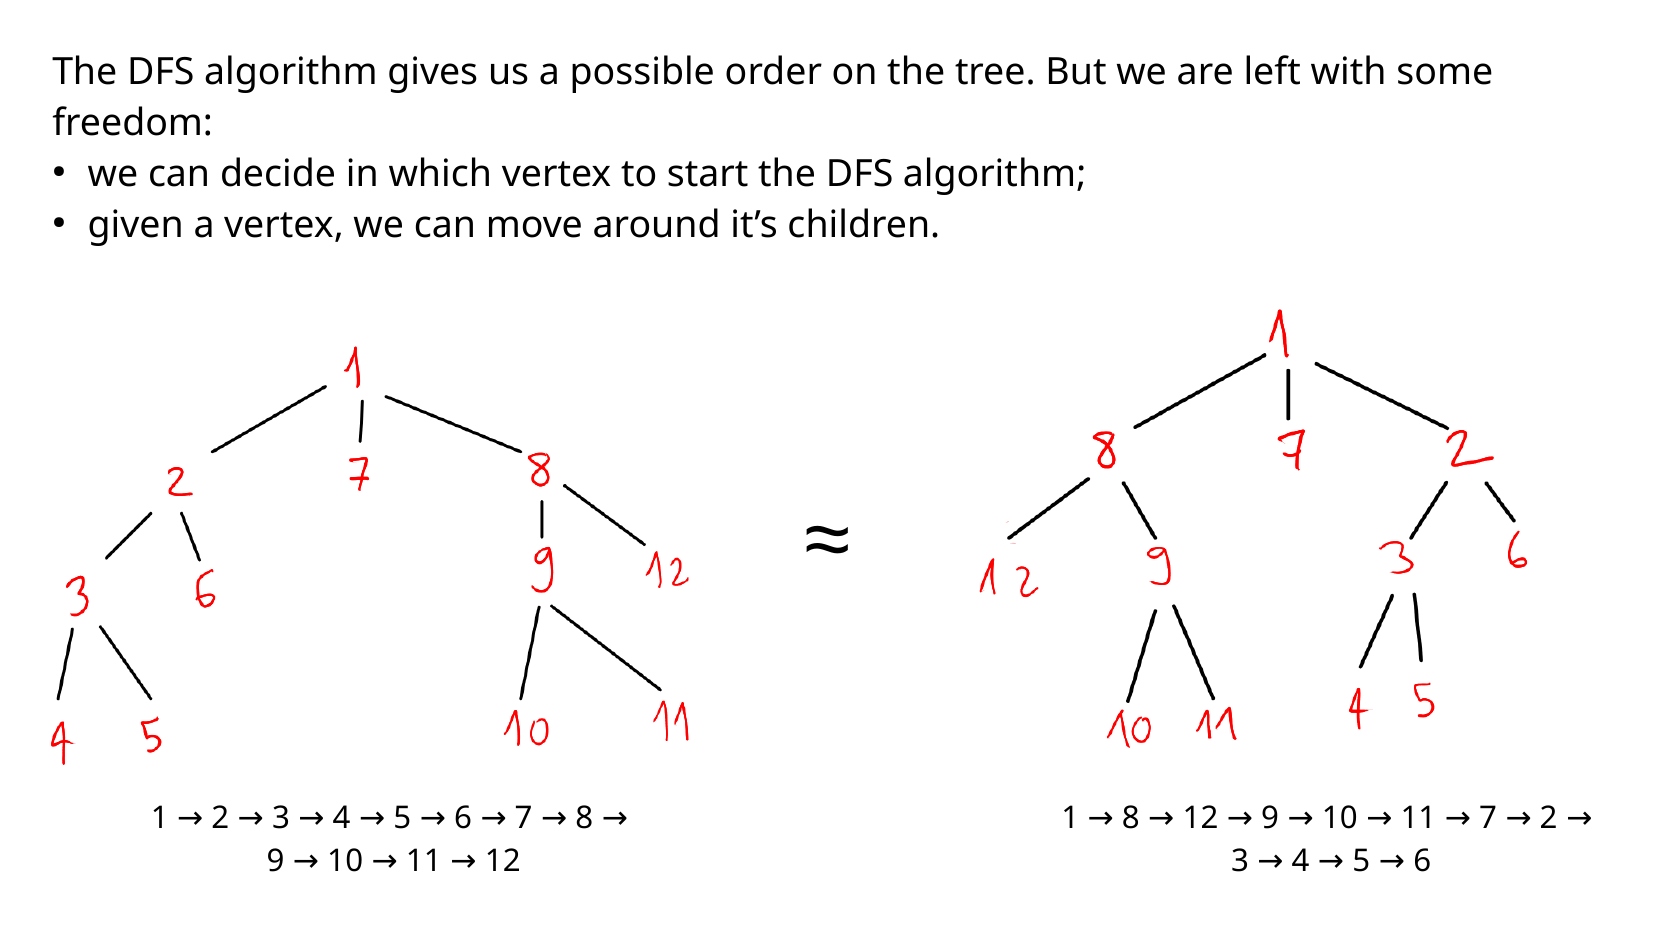

The DFS algorithm gives us a possible order on the tree. But we are left with some freedom:
we can decide in which vertex to start the DFS algorithm;
given a vertex, we can move around it’s children.
≈
1 → 2 → 3 → 4 → 5 → 6 → 7 → 8 →
9 → 10 → 11 → 12
1 → 8 → 12 → 9 → 10 → 11 → 7 → 2 →
3 → 4 → 5 → 6